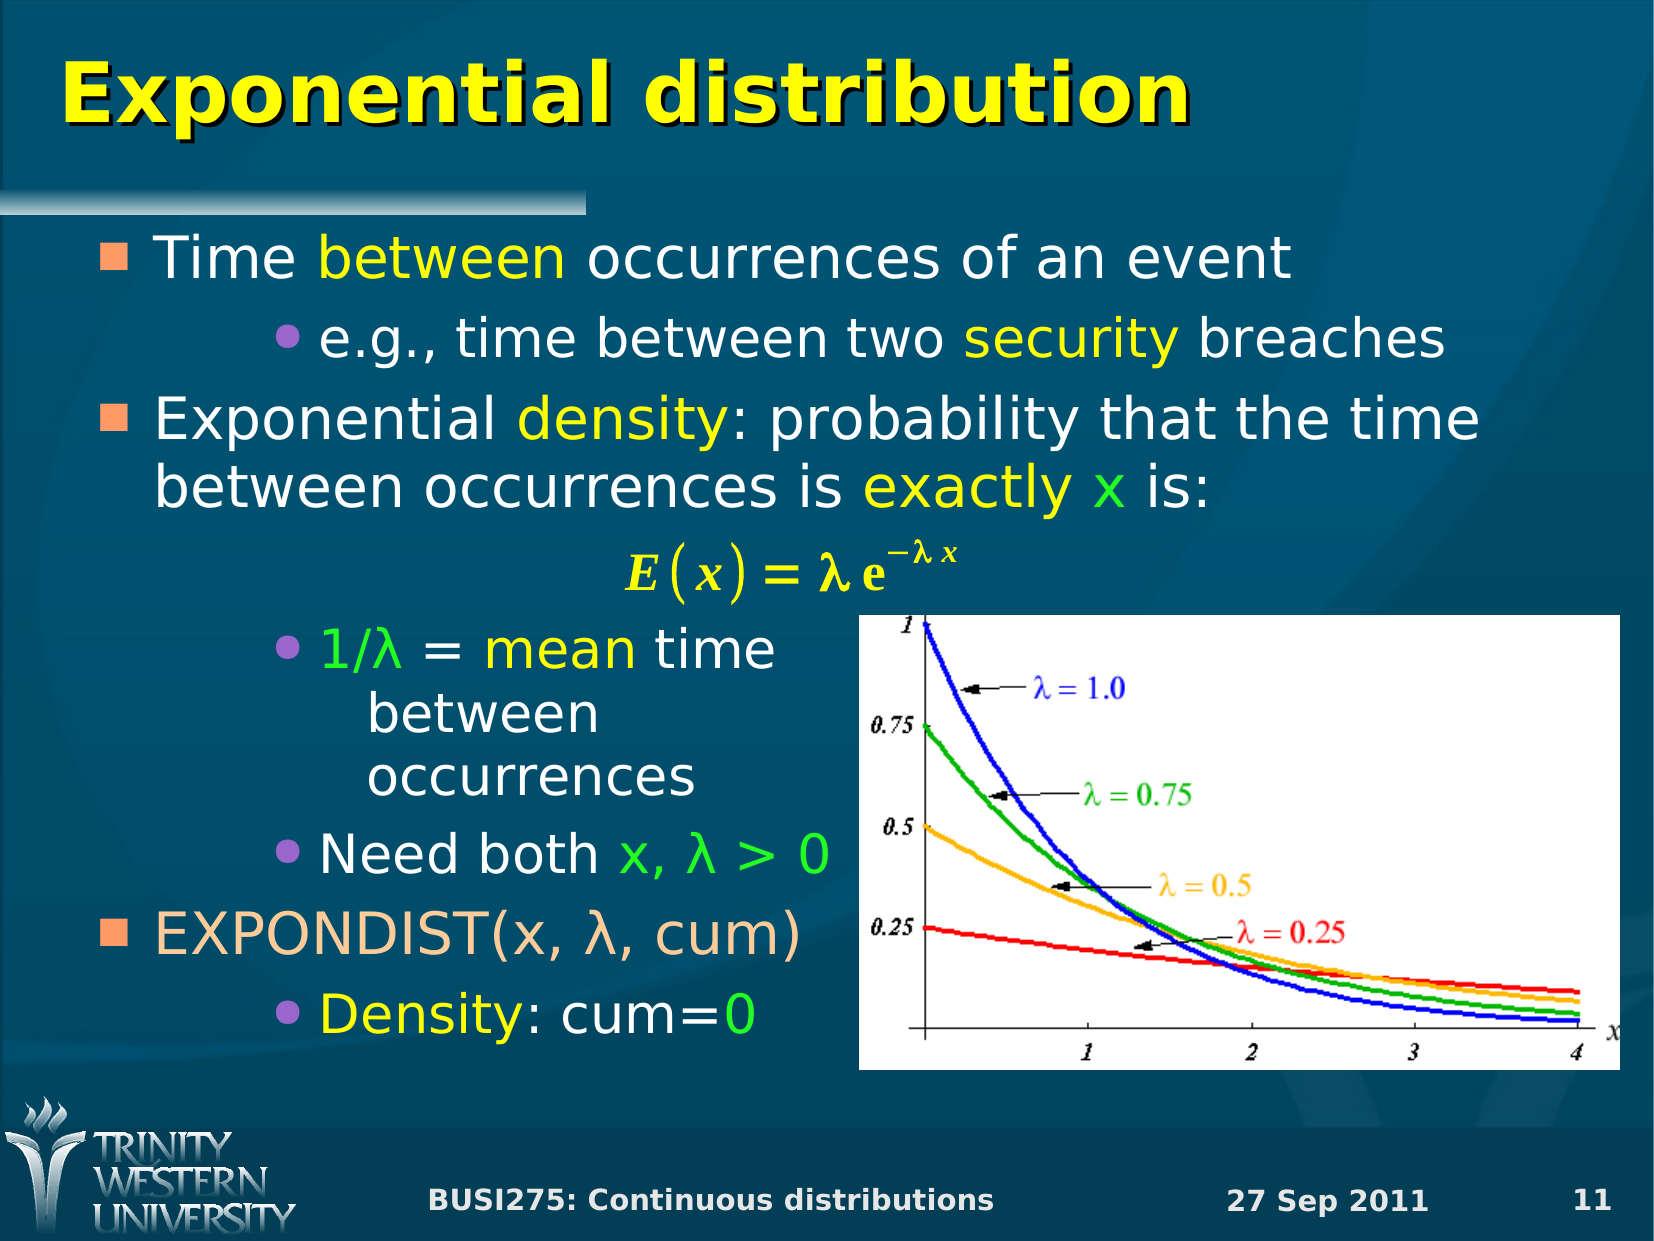

# Exponential distribution
Time between occurrences of an event
e.g., time between two security breaches
Exponential density: probability that the time between occurrences is exactly x is:
1/λ = mean time
between
occurrences
Need both x, λ > 0
EXPONDIST(x, λ, cum)
Density: cum=0
BUSI275: Continuous distributions
27 Sep 2011
11